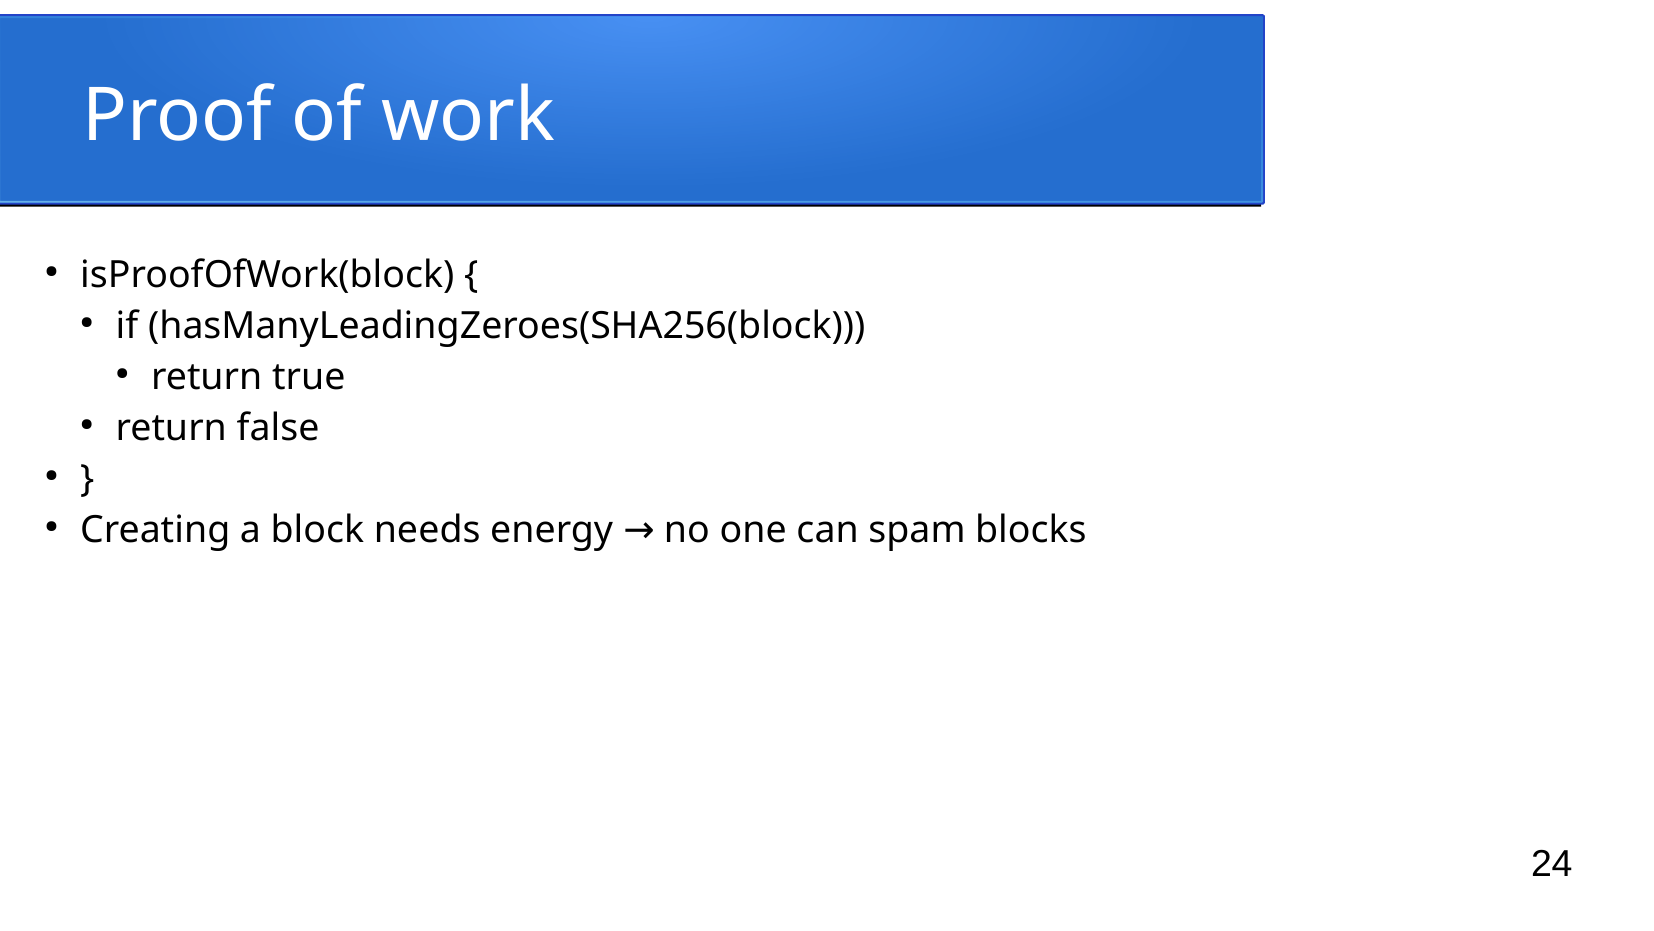

# Proof of work
isProofOfWork(block) {
if (hasManyLeadingZeroes(SHA256(block)))
return true
return false
}
Creating a block needs energy → no one can spam blocks